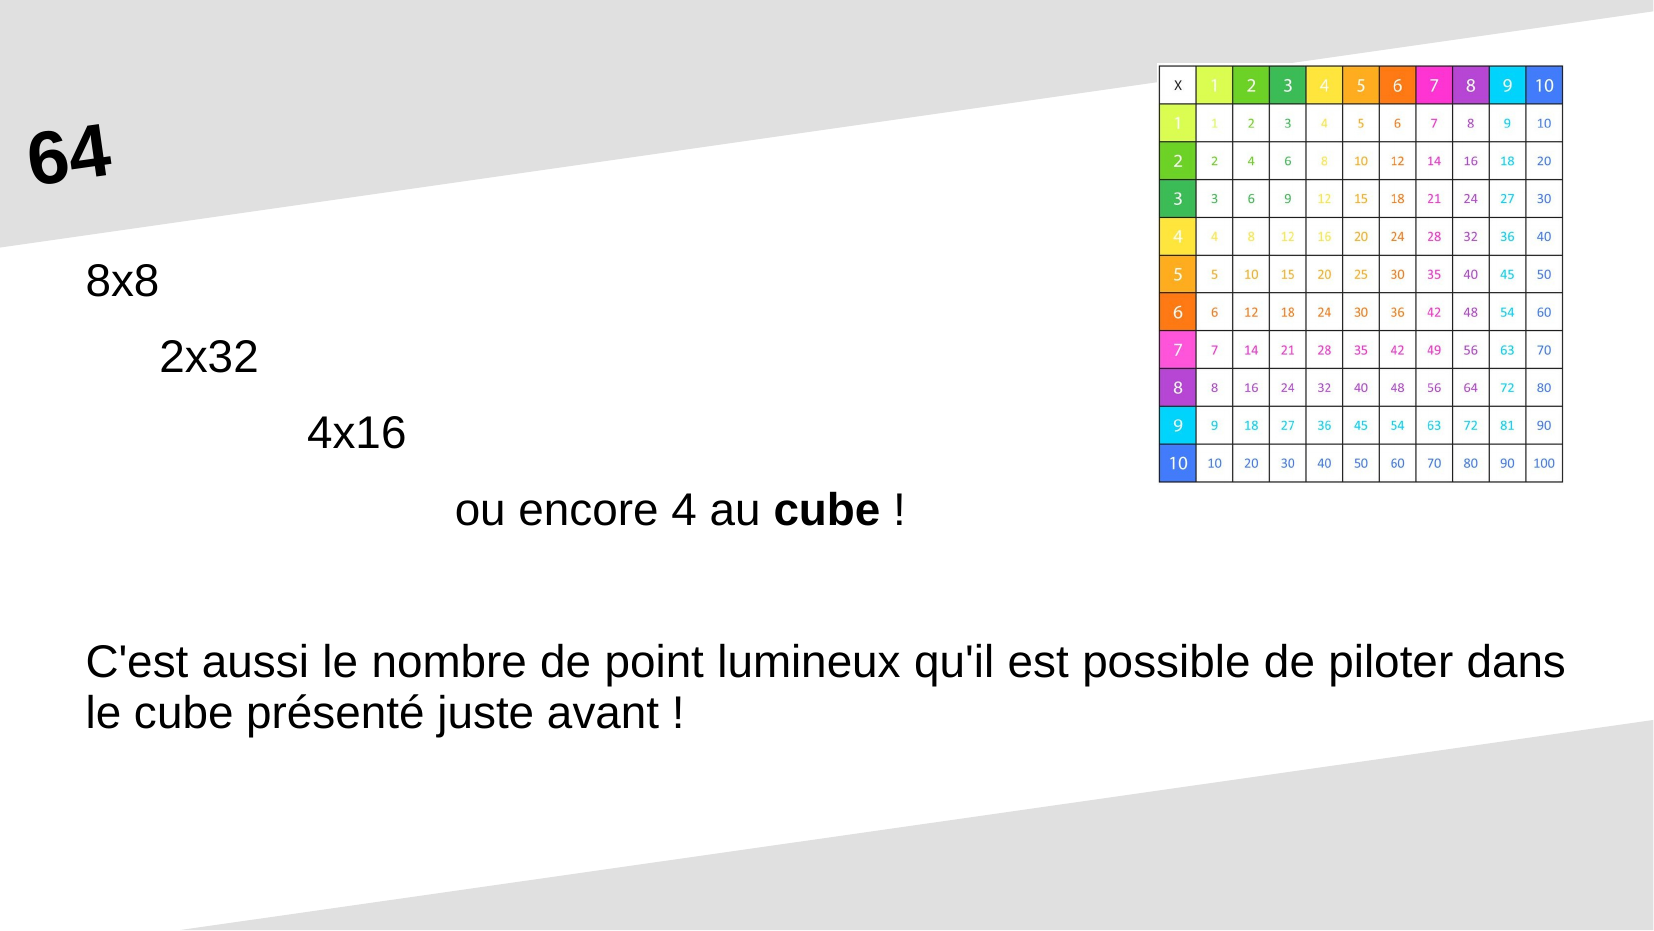

# 64
, mais version Hackerspace Au Mans
8x8
	2x32
			4x16
					ou encore 4 au cube !
C'est aussi le nombre de point lumineux qu'il est possible de piloter dans le cube présenté juste avant !
Cube ou hexaèdre régulier, le seul des cinq solides de Platon, ayant exactement 6 faces, 12 arêtes et 8 sommets et c'est la forme de l'installation qui servira de support a ce sujet